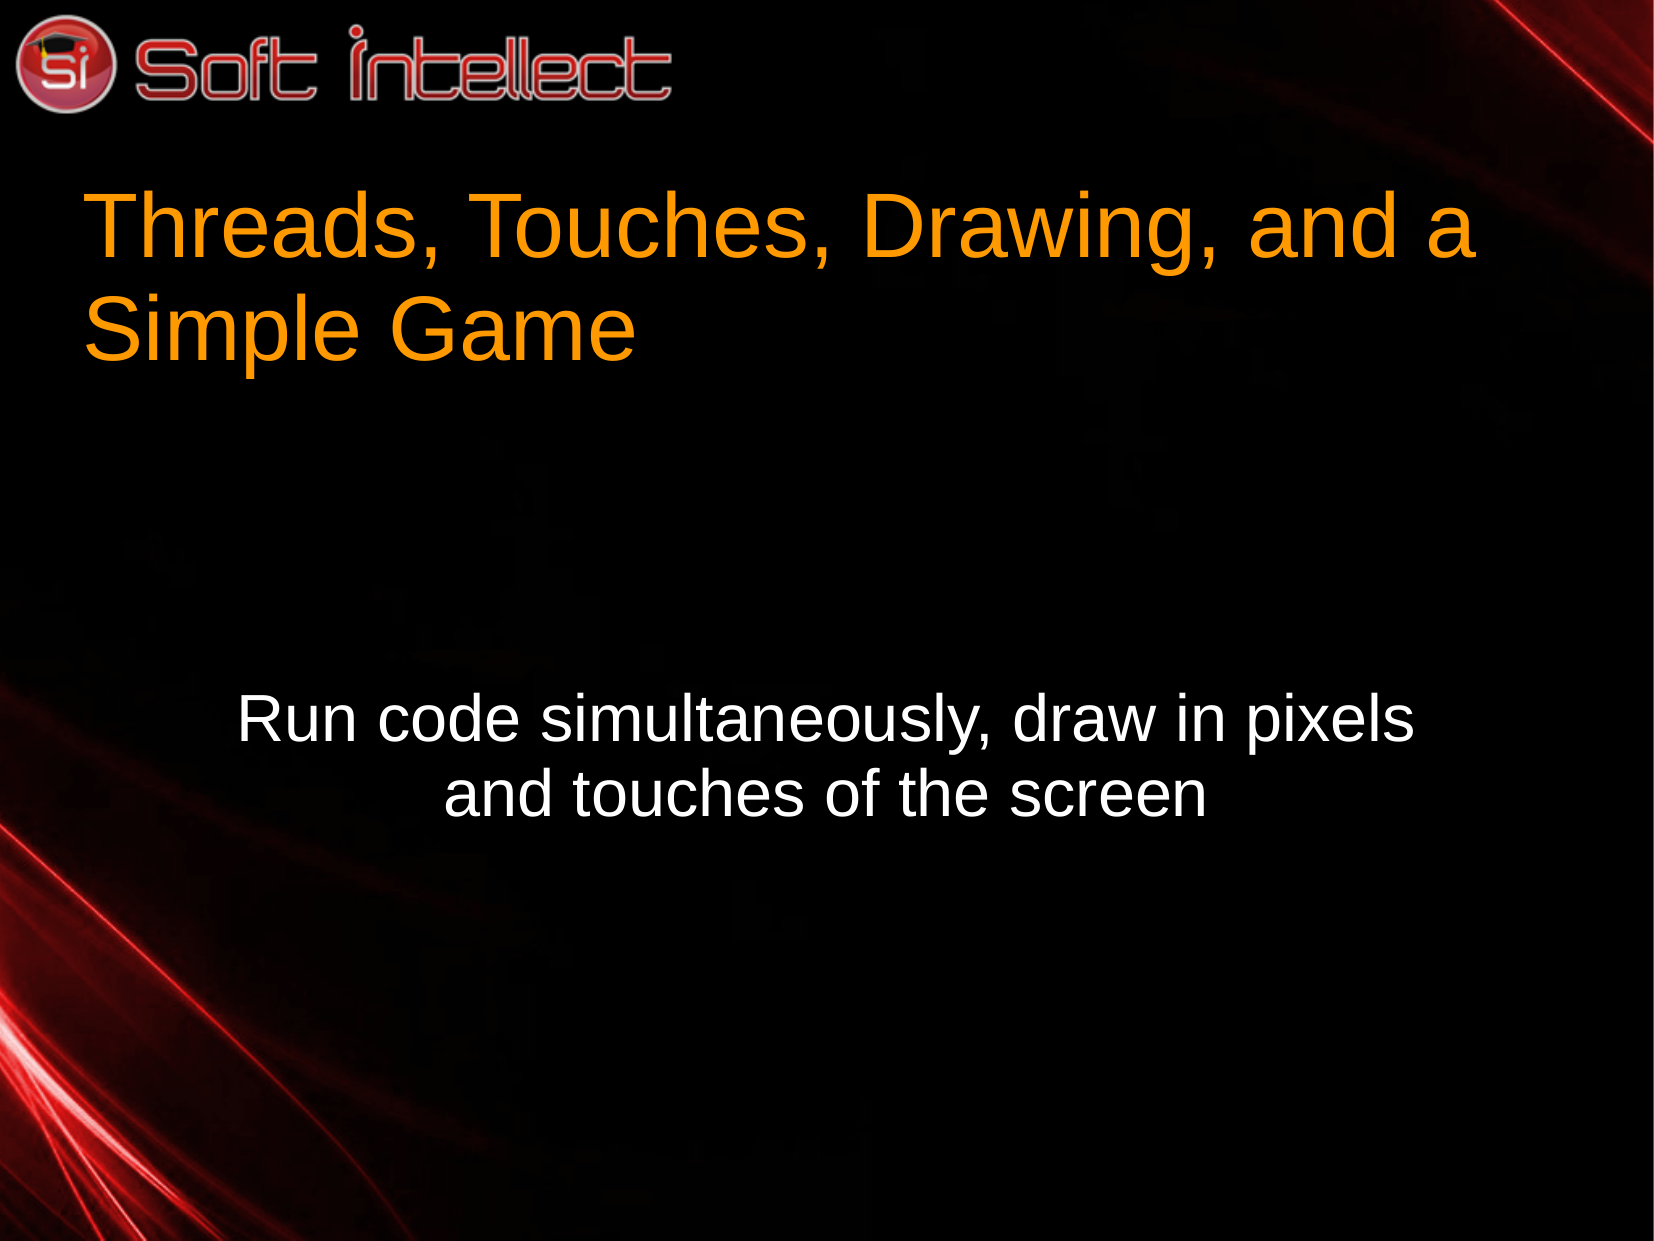

# Threads, Touches, Drawing, and a Simple Game
Run code simultaneously, draw in pixels
and touches of the screen